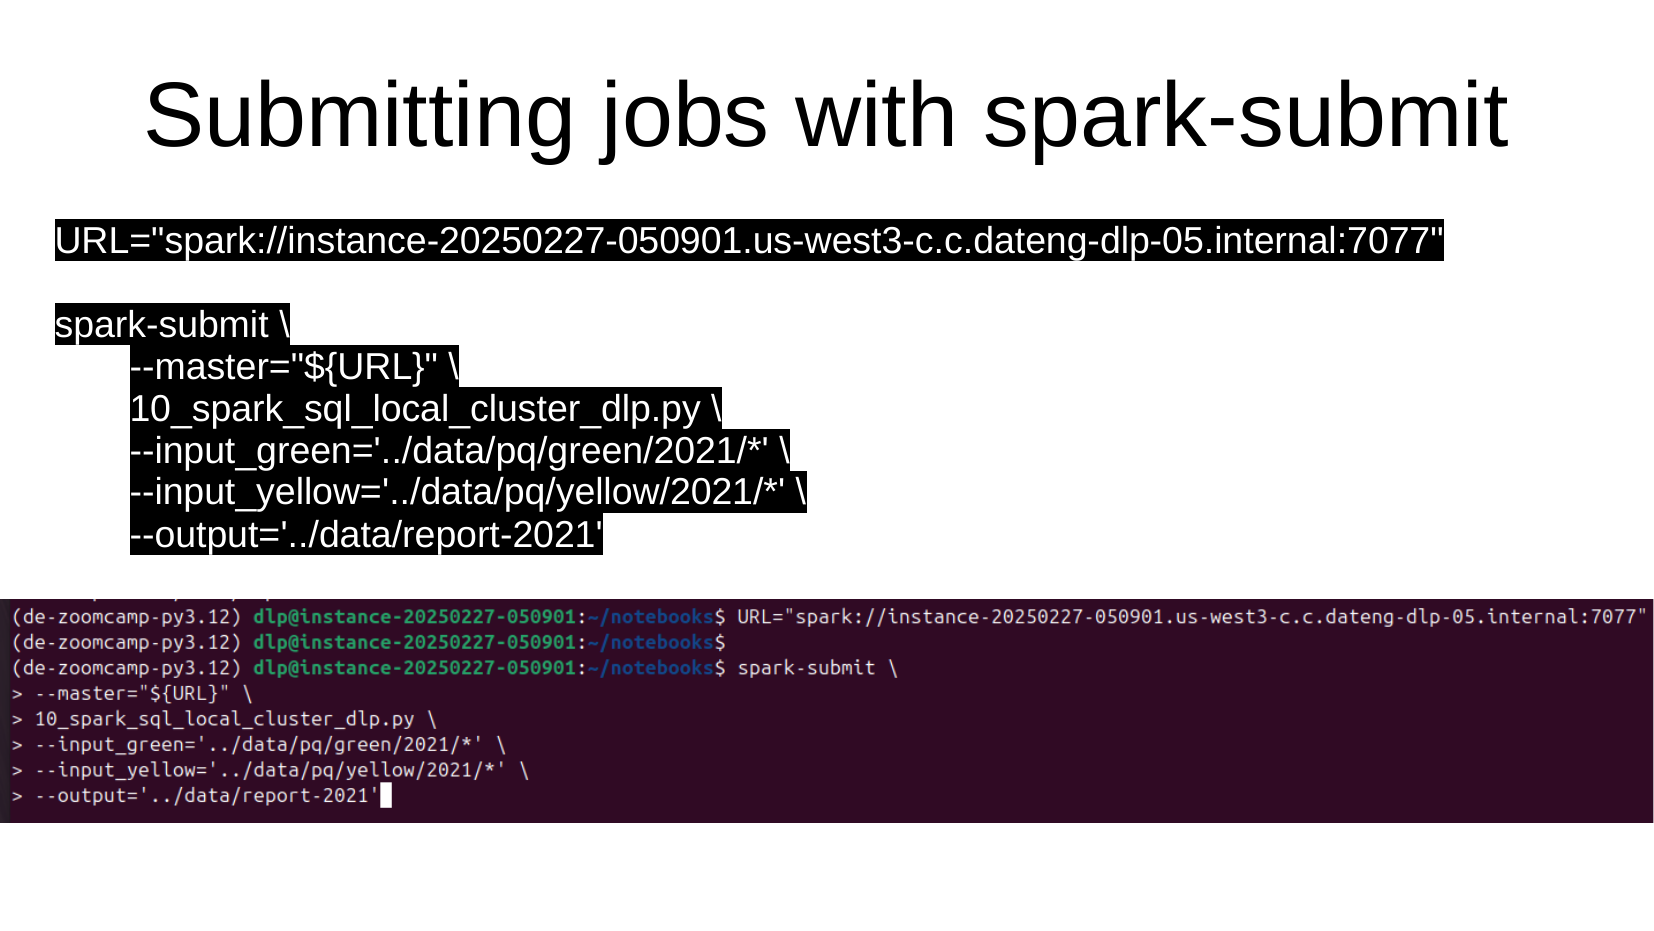

# Submitting jobs with spark-submit
URL="spark://instance-20250227-050901.us-west3-c.c.dateng-dlp-05.internal:7077"
spark-submit \
	--master="${URL}" \
	10_spark_sql_local_cluster_dlp.py \
	--input_green='../data/pq/green/2021/*' \
	--input_yellow='../data/pq/yellow/2021/*' \
	--output='../data/report-2021'